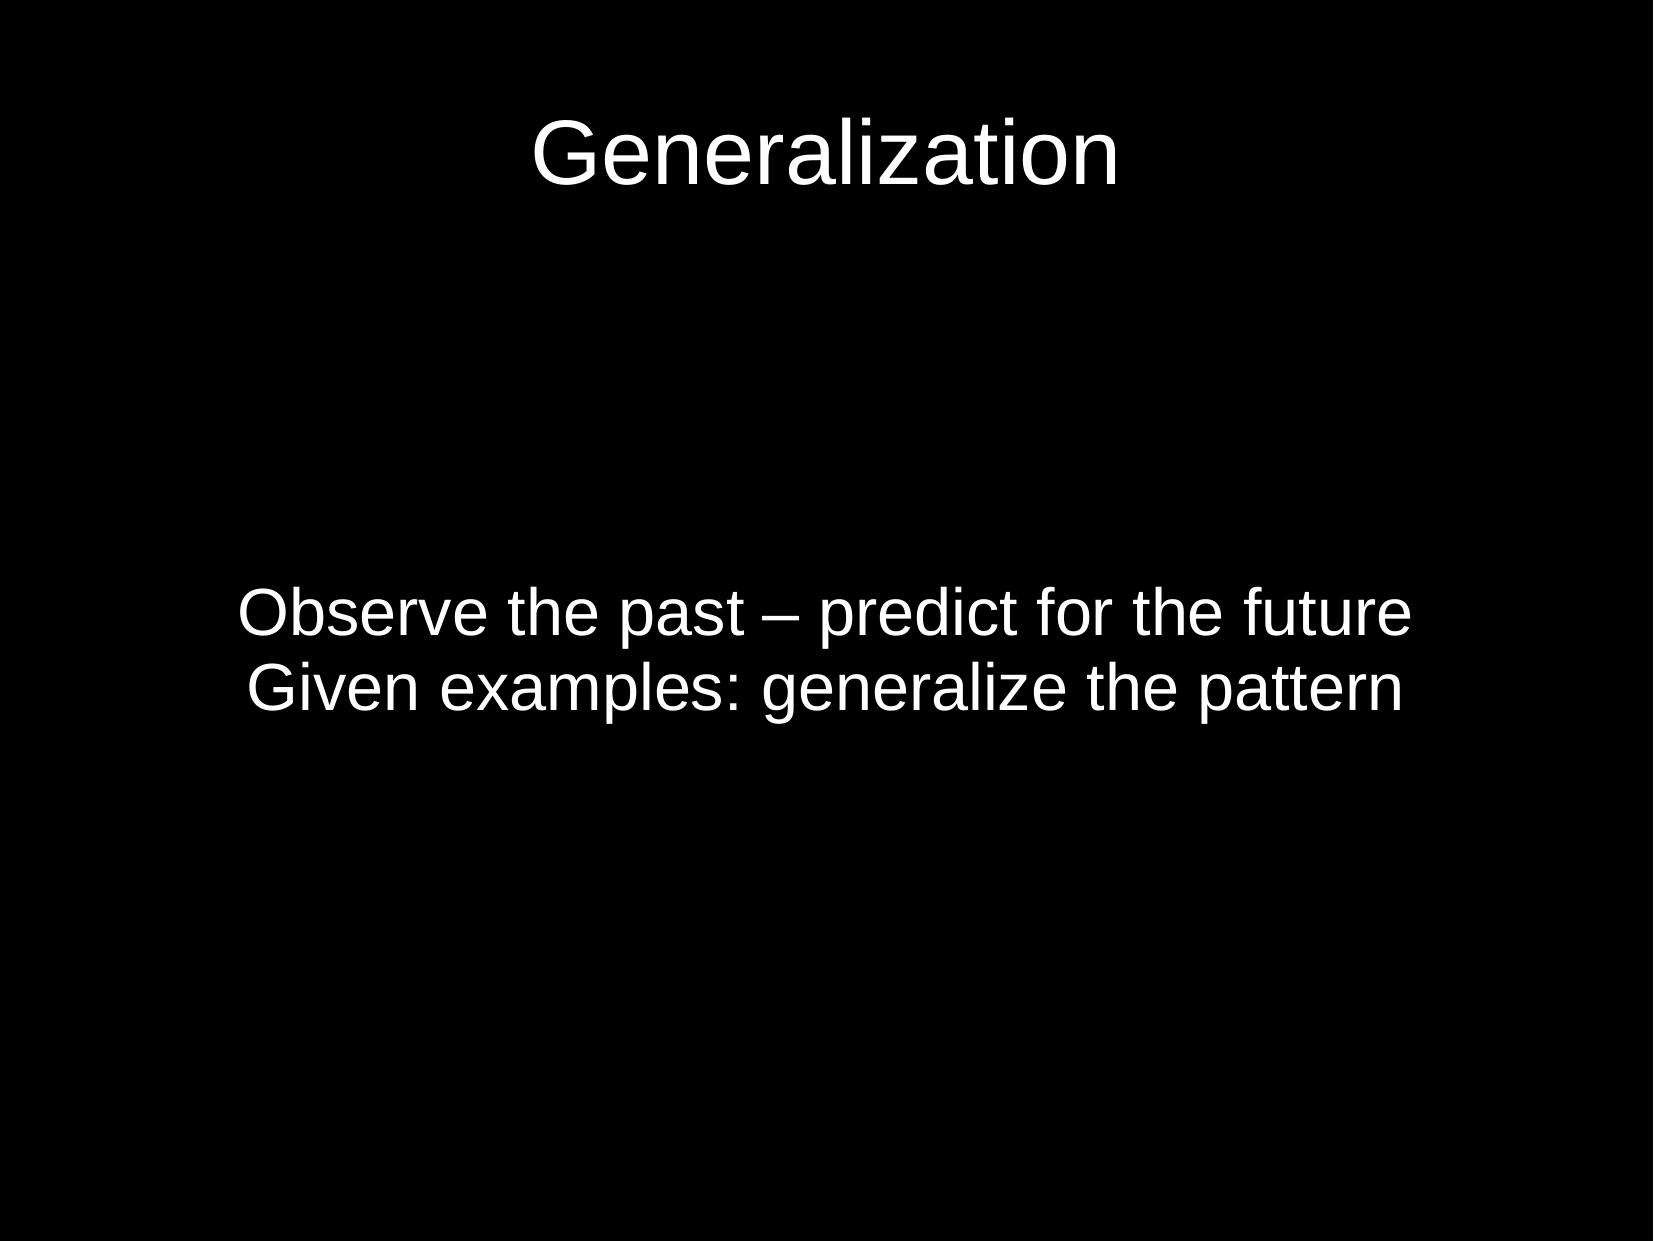

Generalization
# Observe the past – predict for the future
Given examples: generalize the pattern